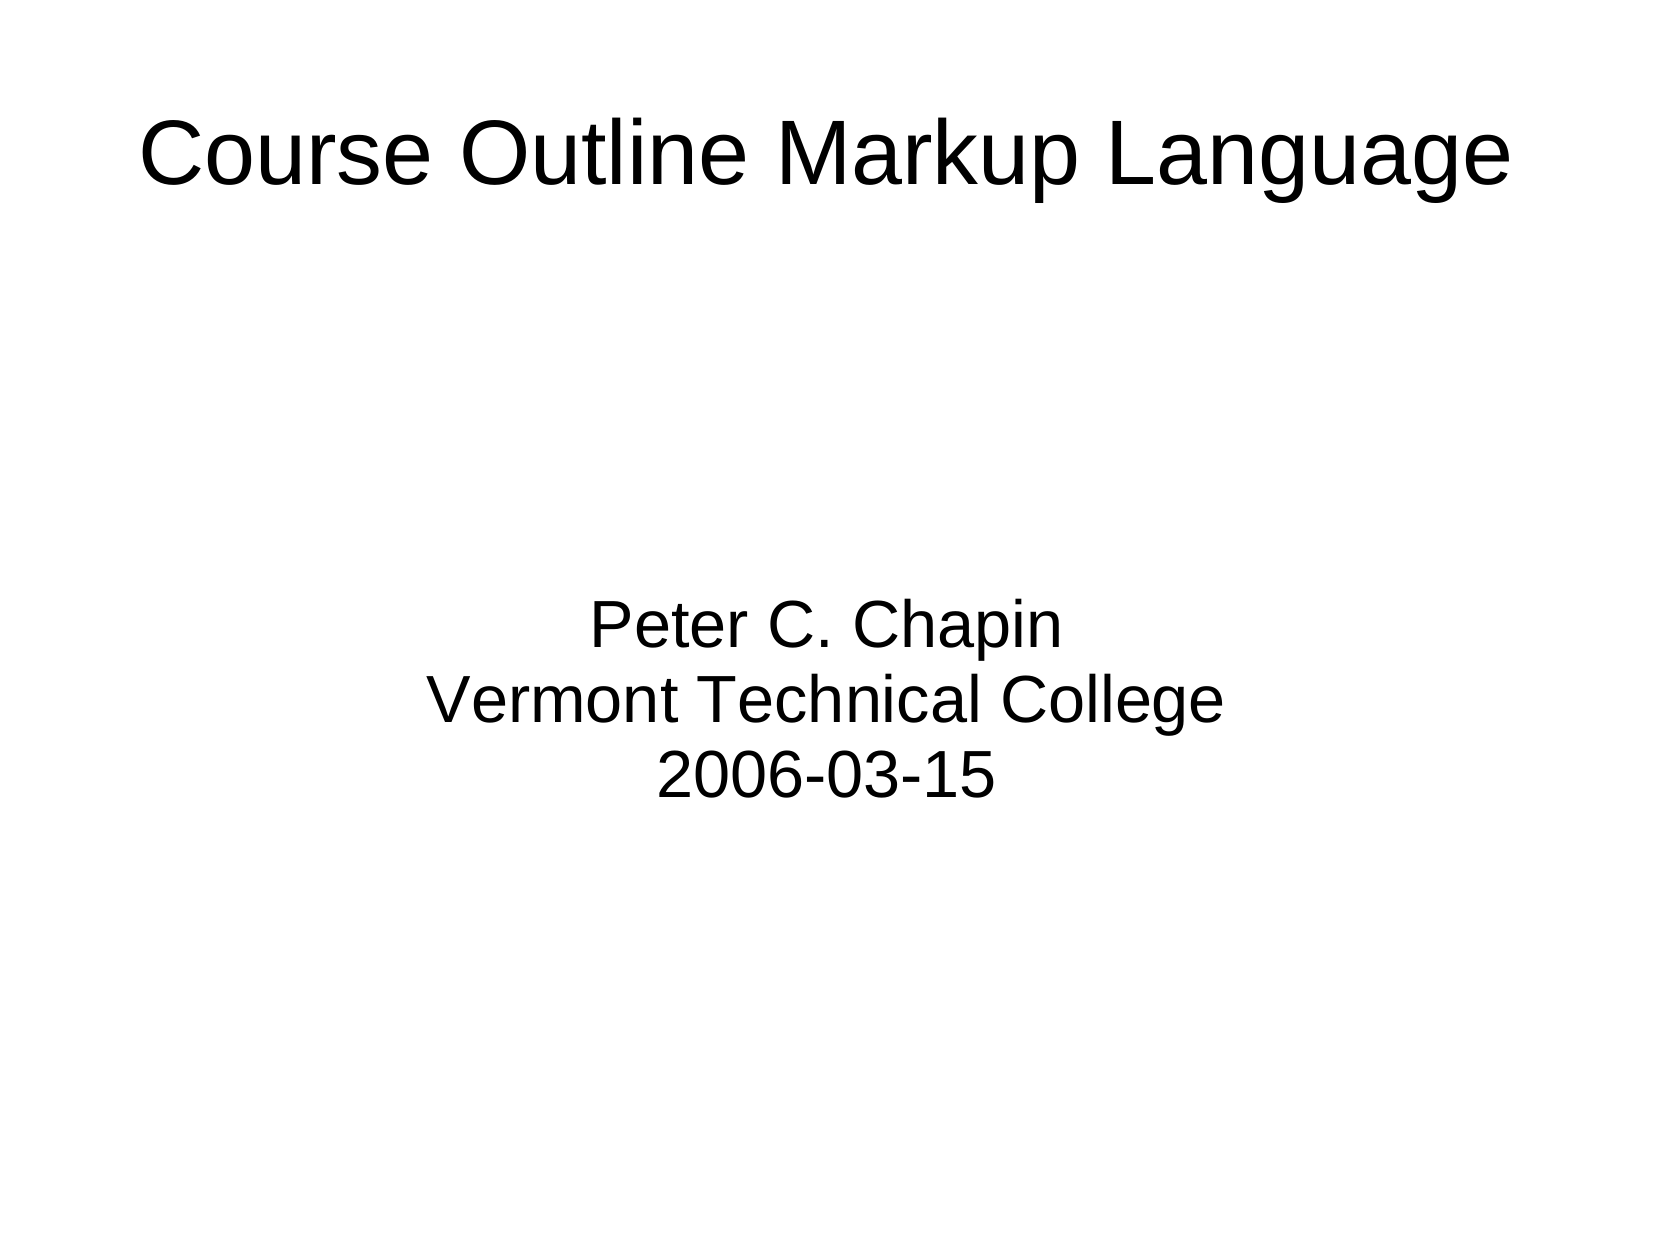

# Course Outline Markup Language
Peter C. Chapin
Vermont Technical College
2006-03-15